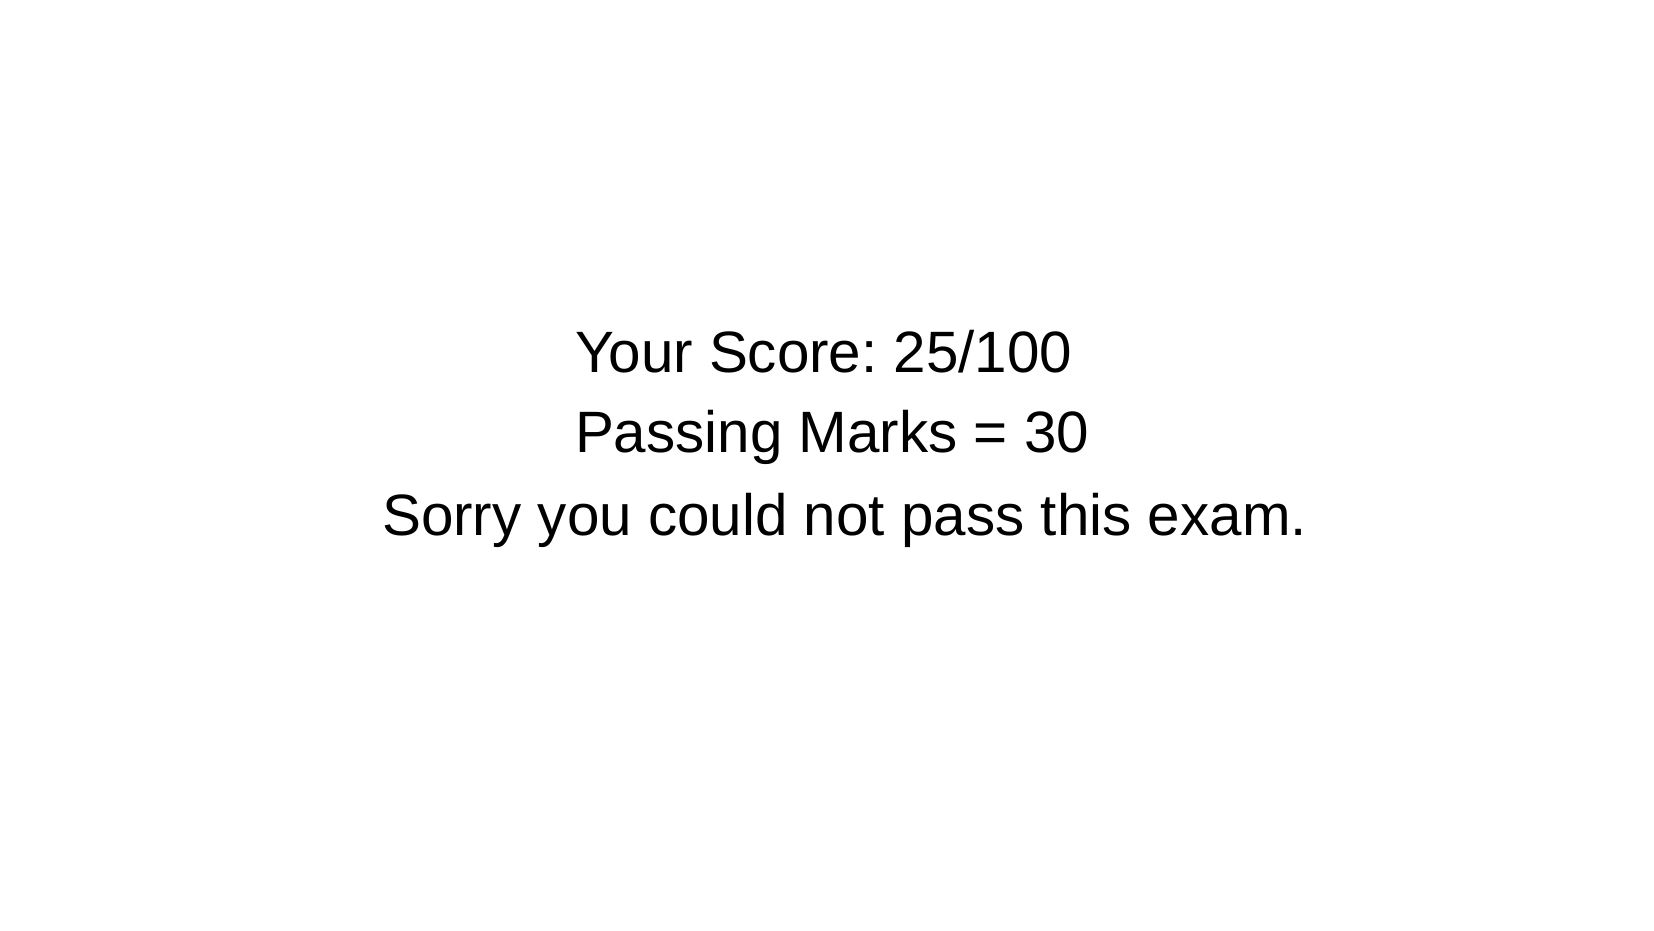

Your Score: 25/100
Passing Marks = 30
Sorry you could not pass this exam.